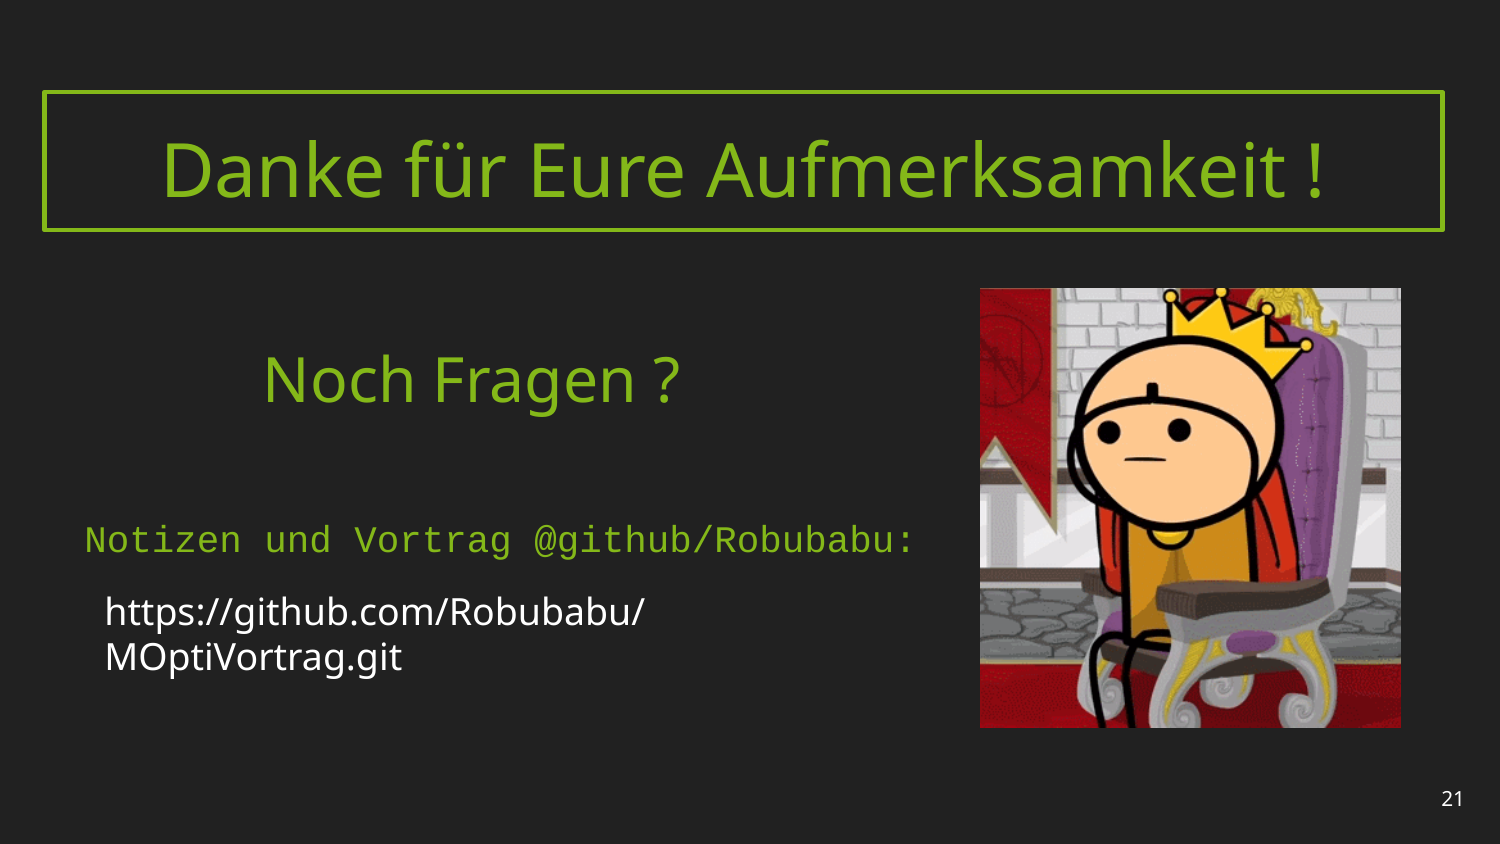

# Danke für Eure Aufmerksamkeit !
Noch Fragen ?
Notizen und Vortrag @github/Robubabu:
https://github.com/Robubabu/MOptiVortrag.git